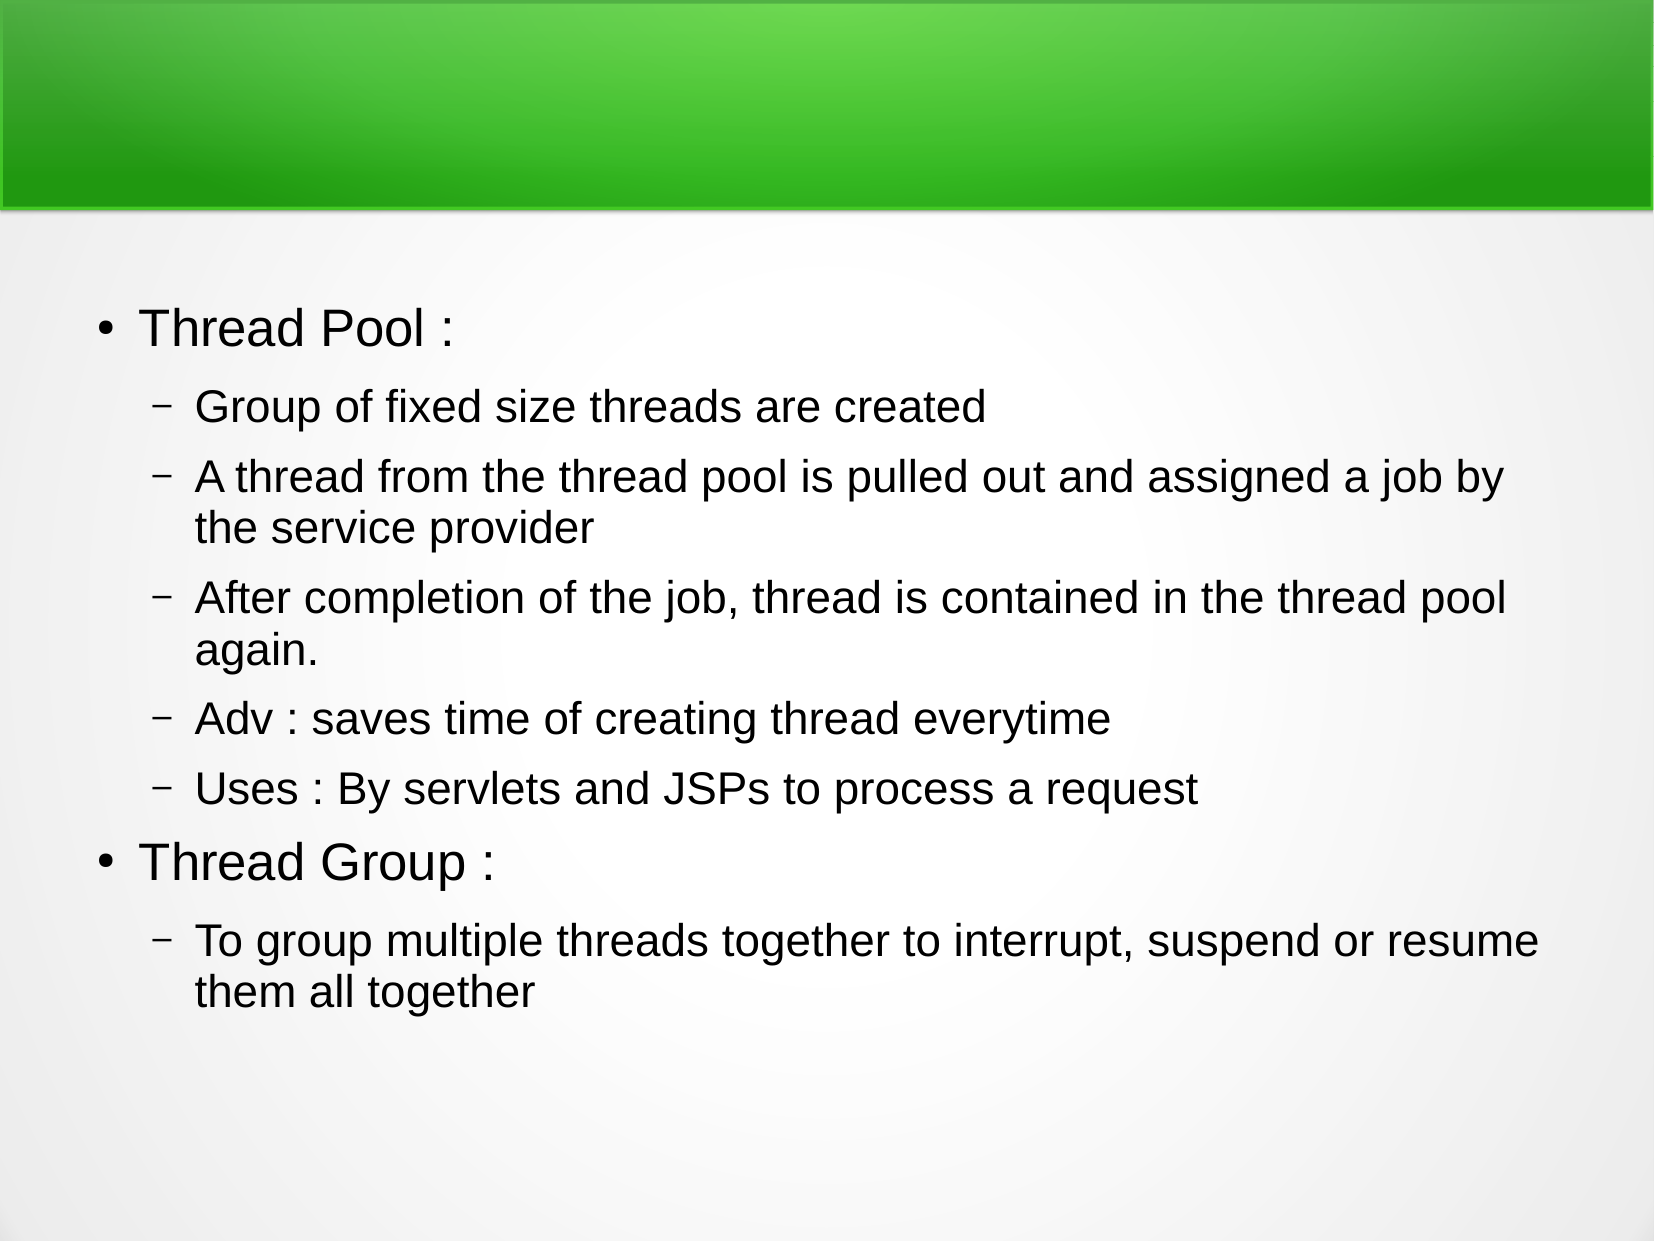

#
Thread Pool :
Group of fixed size threads are created
A thread from the thread pool is pulled out and assigned a job by the service provider
After completion of the job, thread is contained in the thread pool again.
Adv : saves time of creating thread everytime
Uses : By servlets and JSPs to process a request
Thread Group :
To group multiple threads together to interrupt, suspend or resume them all together